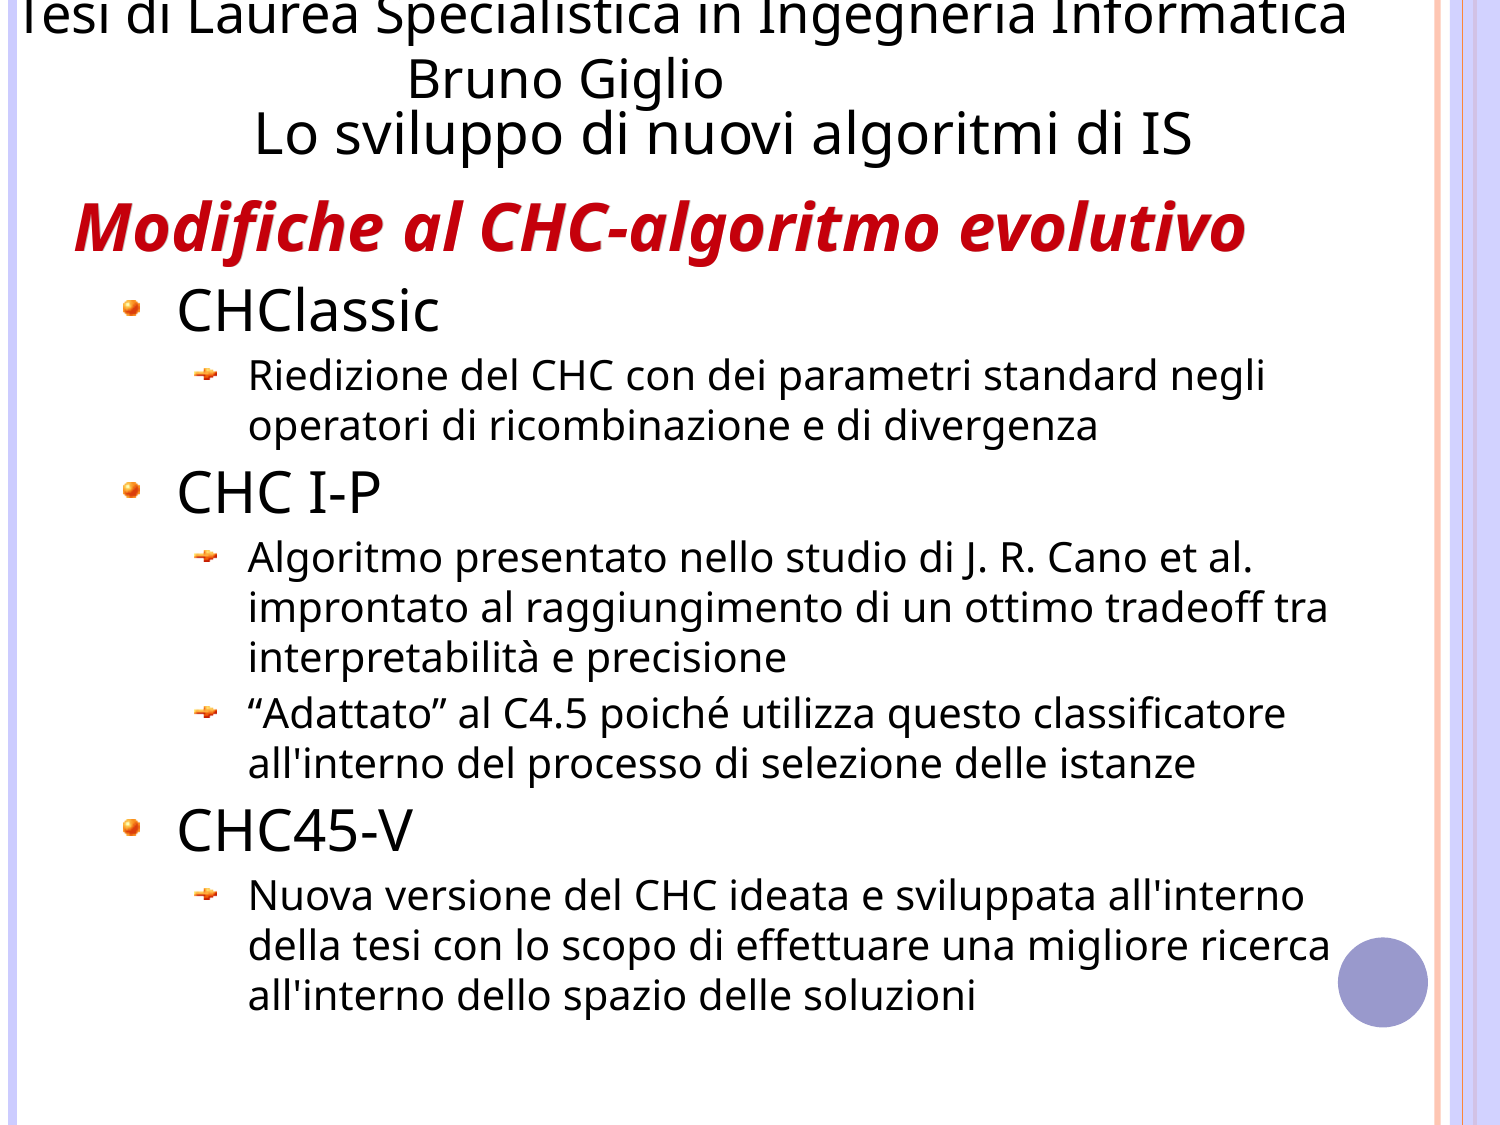

# Tesi di Laurea Specialistica in Ingegneria Informatica Bruno Giglio
Lo sviluppo di nuovi algoritmi di IS
Modifiche al CHC-algoritmo evolutivo
CHClassic
Riedizione del CHC con dei parametri standard negli operatori di ricombinazione e di divergenza
CHC I-P
Algoritmo presentato nello studio di J. R. Cano et al. improntato al raggiungimento di un ottimo tradeoff tra interpretabilità e precisione
“Adattato” al C4.5 poiché utilizza questo classificatore all'interno del processo di selezione delle istanze
CHC45-V
Nuova versione del CHC ideata e sviluppata all'interno della tesi con lo scopo di effettuare una migliore ricerca all'interno dello spazio delle soluzioni